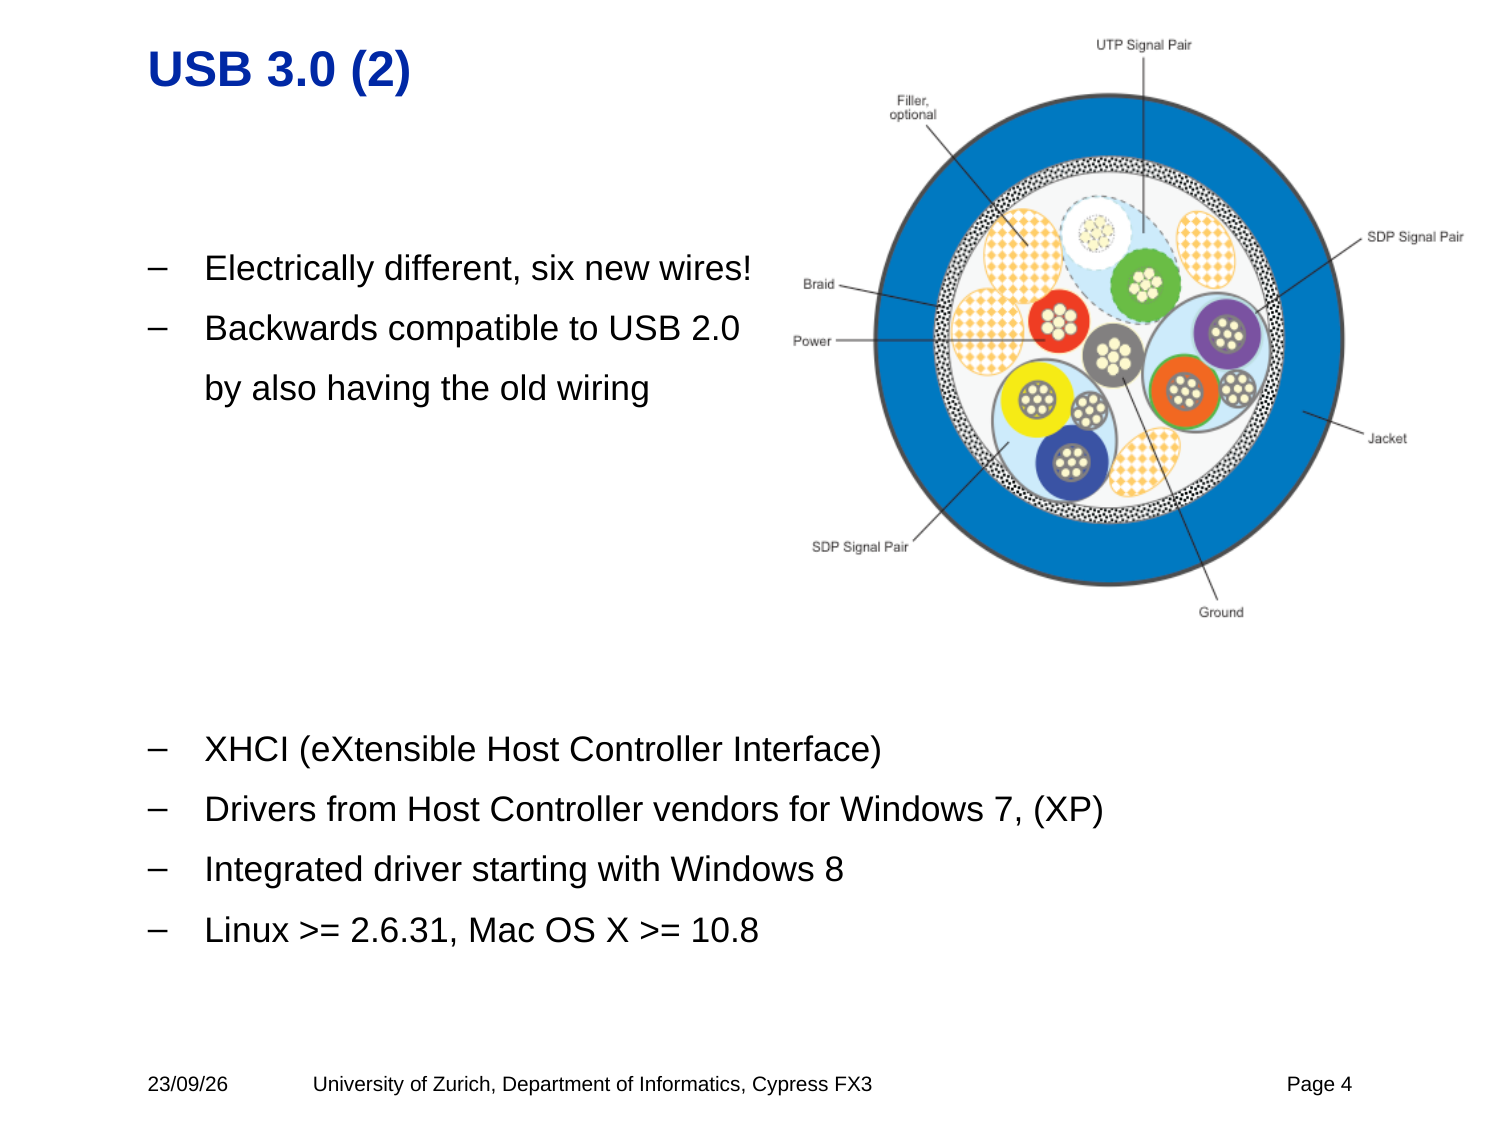

# USB 3.0 (2)
Electrically different, six new wires!
Backwards compatible to USB 2.0
by also having the old wiring
XHCI (eXtensible Host Controller Interface)
Drivers from Host Controller vendors for Windows 7, (XP)
Integrated driver starting with Windows 8
Linux >= 2.6.31, Mac OS X >= 10.8
University of Zurich, Department of Informatics, Cypress FX3
4